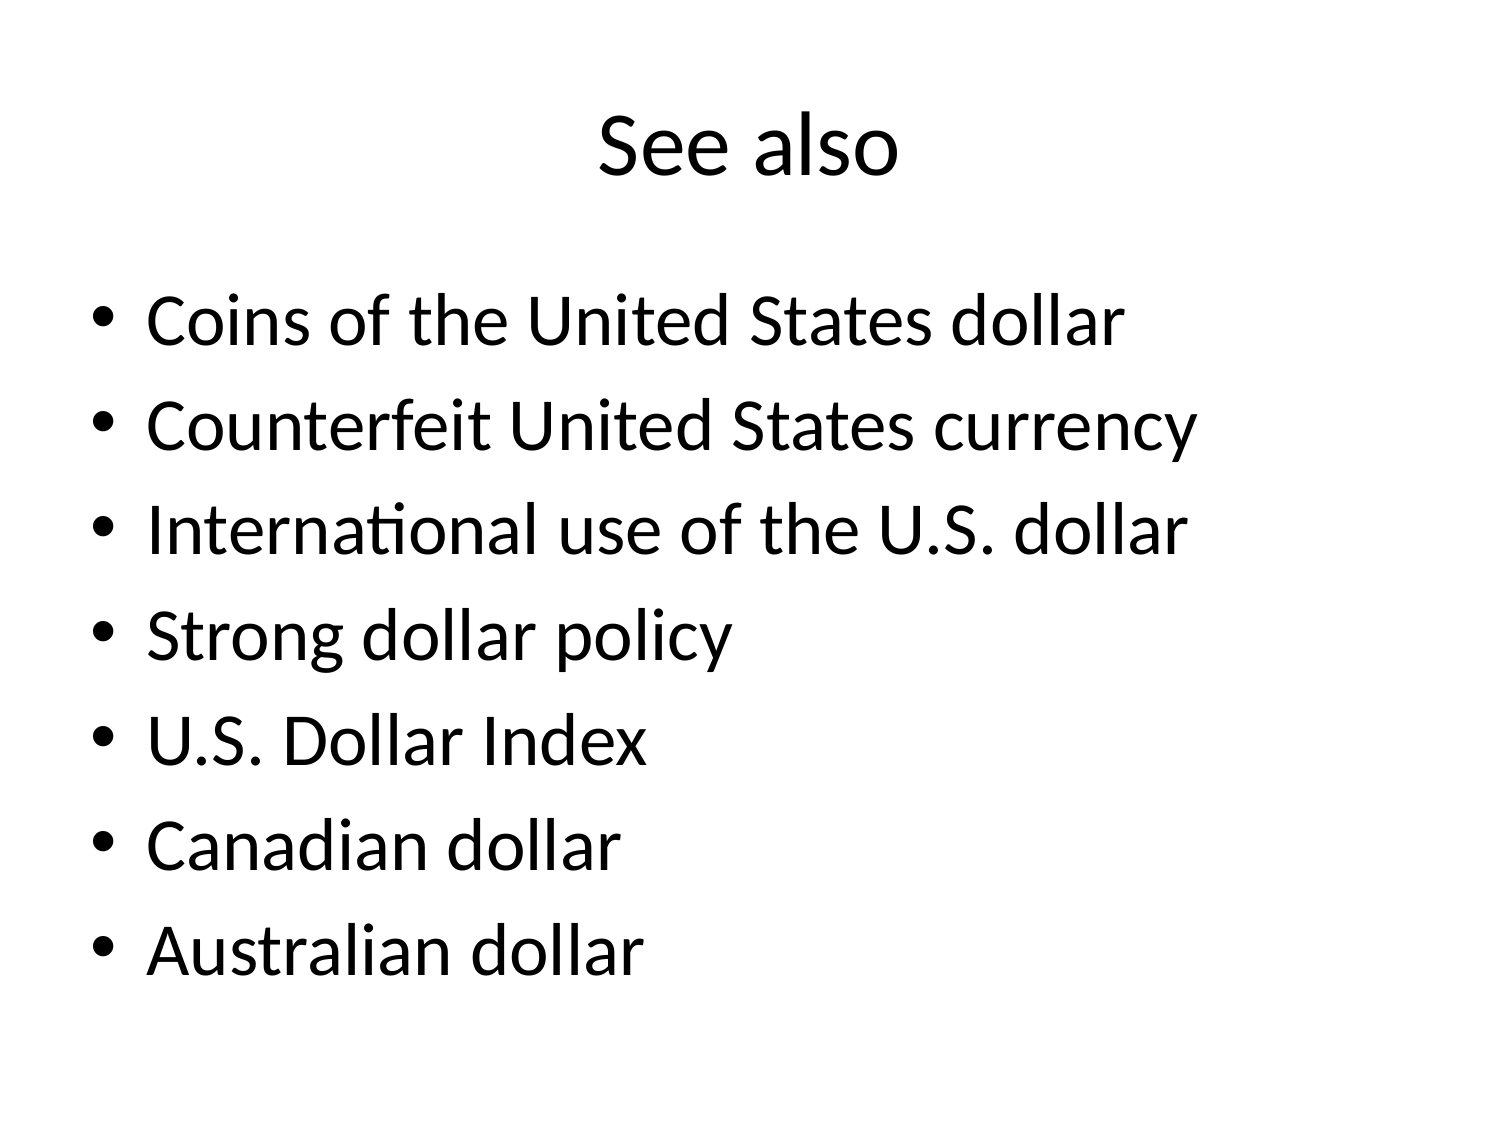

# See also
Coins of the United States dollar
Counterfeit United States currency
International use of the U.S. dollar
Strong dollar policy
U.S. Dollar Index
Canadian dollar
Australian dollar